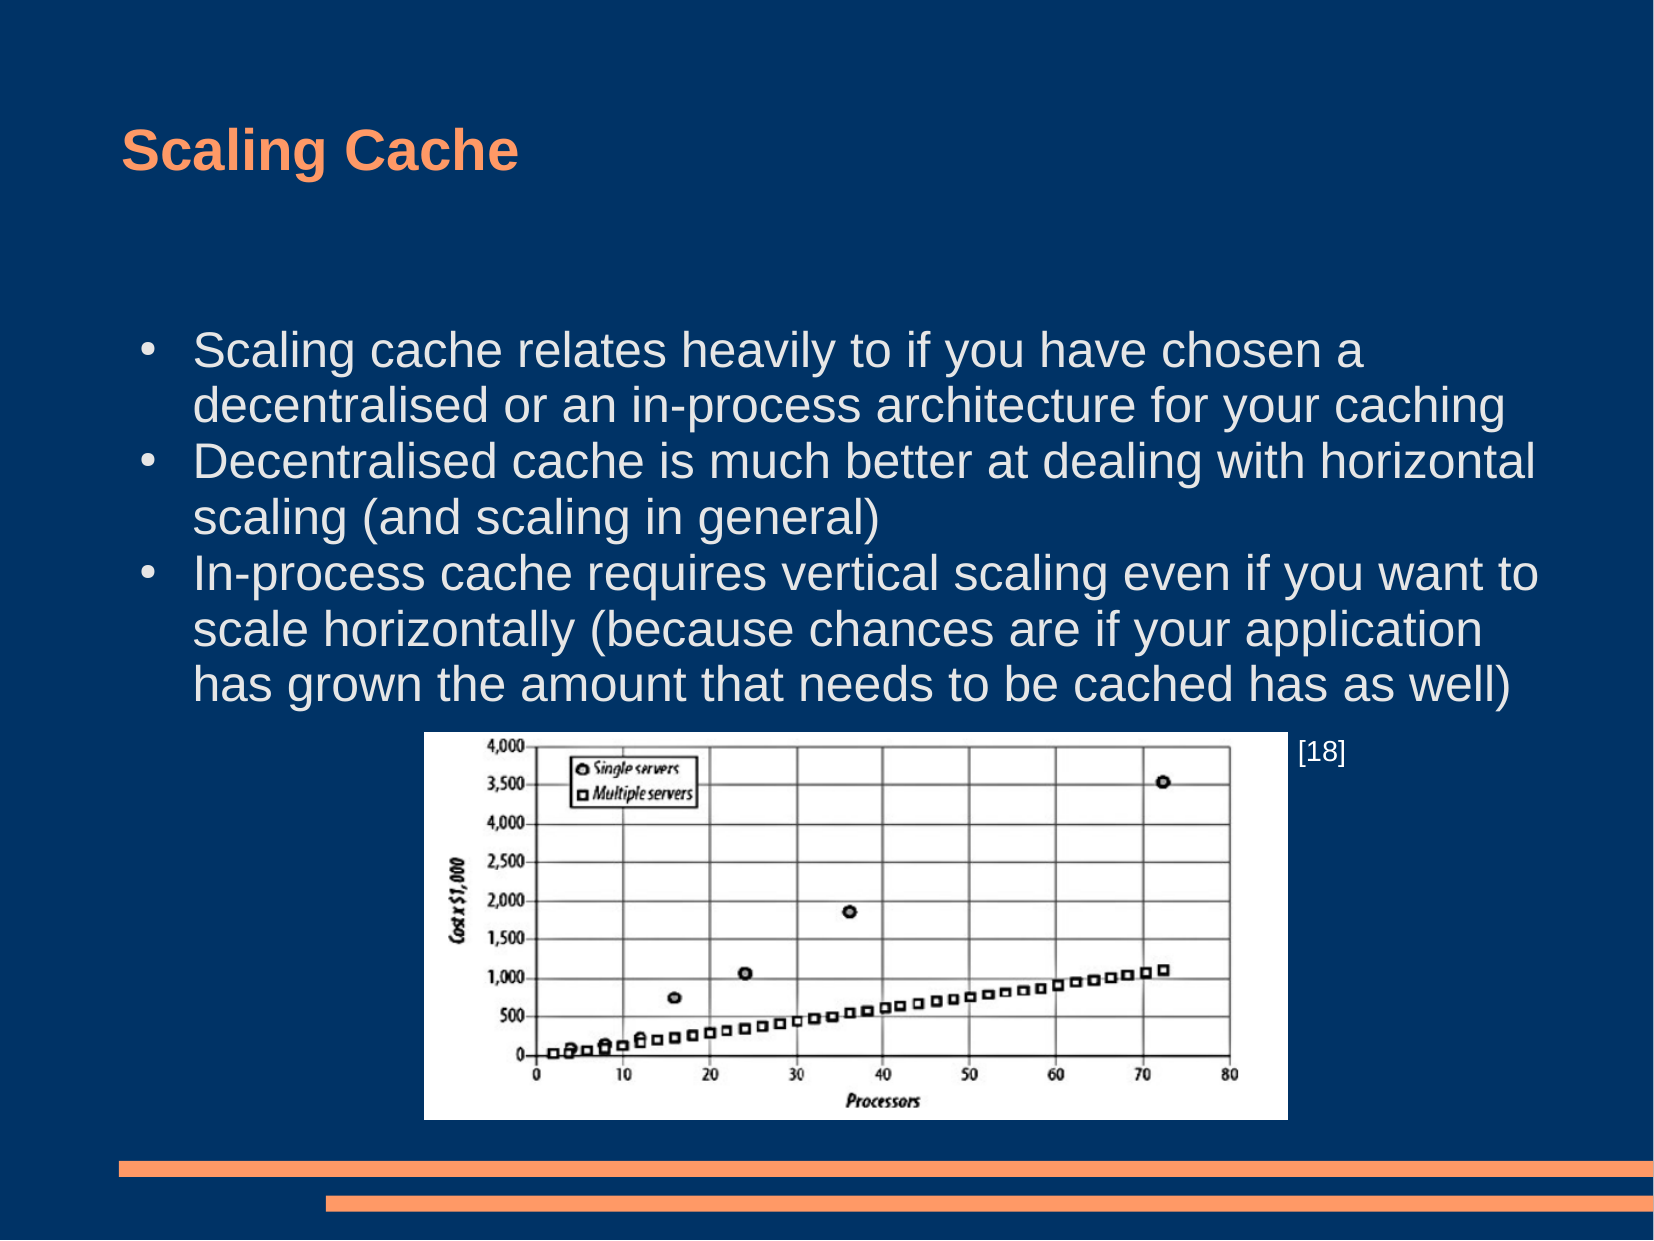

# Scaling Cache
Scaling cache relates heavily to if you have chosen a decentralised or an in-process architecture for your caching
Decentralised cache is much better at dealing with horizontal scaling (and scaling in general)
In-process cache requires vertical scaling even if you want to scale horizontally (because chances are if your application has grown the amount that needs to be cached has as well)
[18]